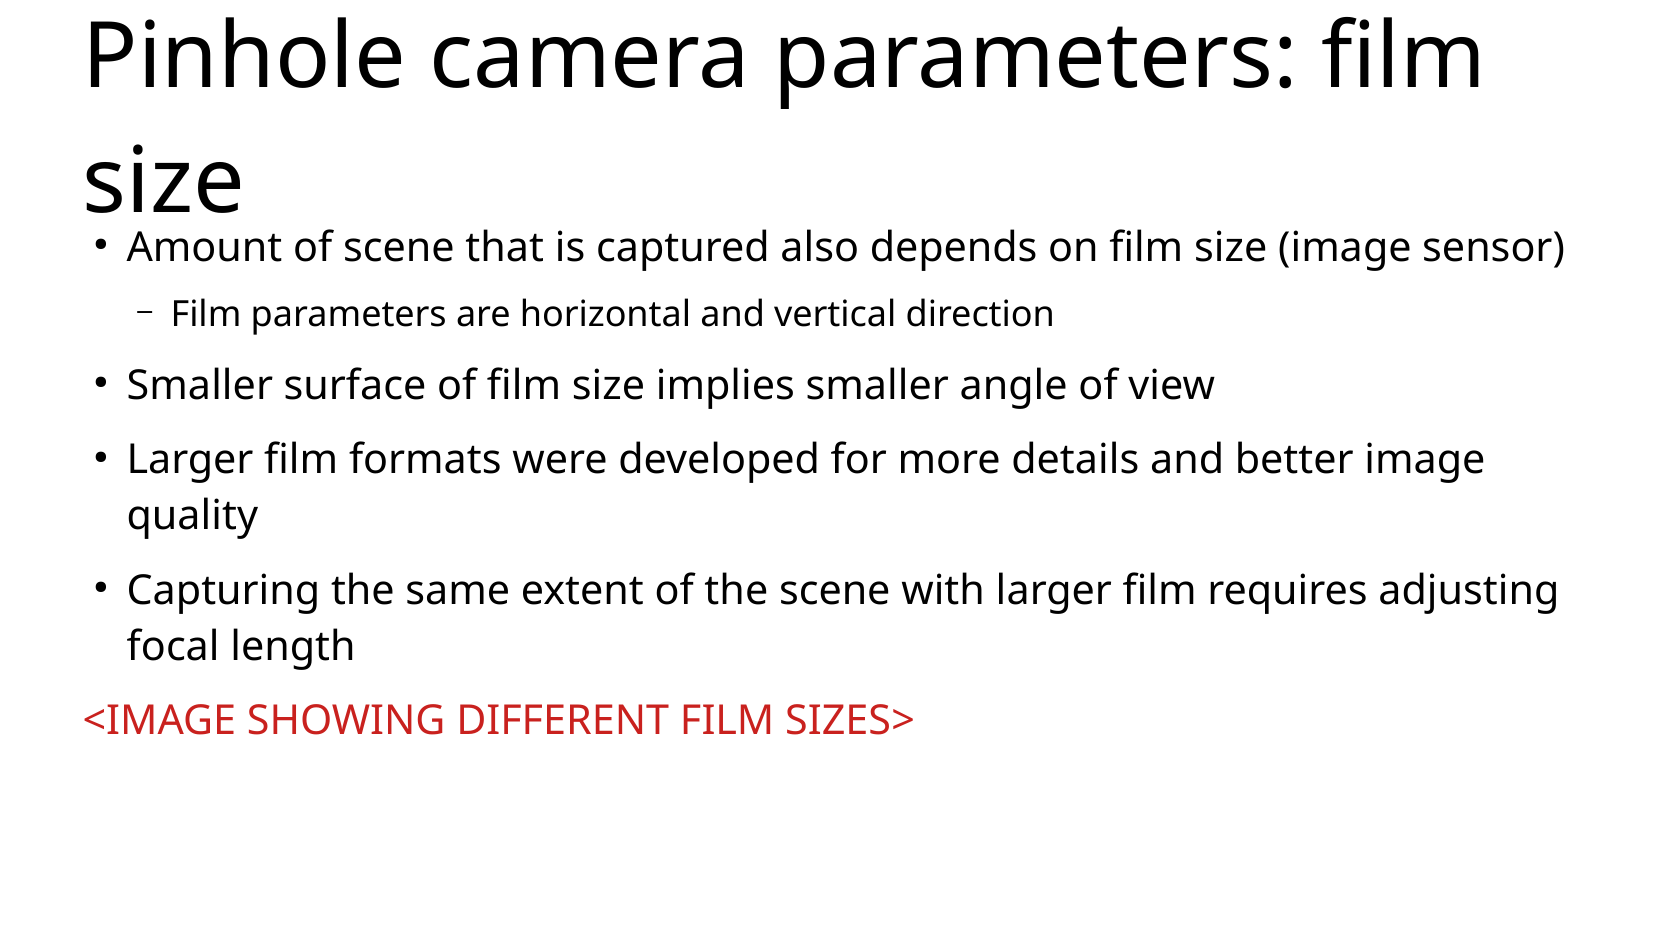

# Pinhole camera parameters: film size
Amount of scene that is captured also depends on film size (image sensor)
Film parameters are horizontal and vertical direction
Smaller surface of film size implies smaller angle of view
Larger film formats were developed for more details and better image quality
Capturing the same extent of the scene with larger film requires adjusting focal length
<IMAGE SHOWING DIFFERENT FILM SIZES>